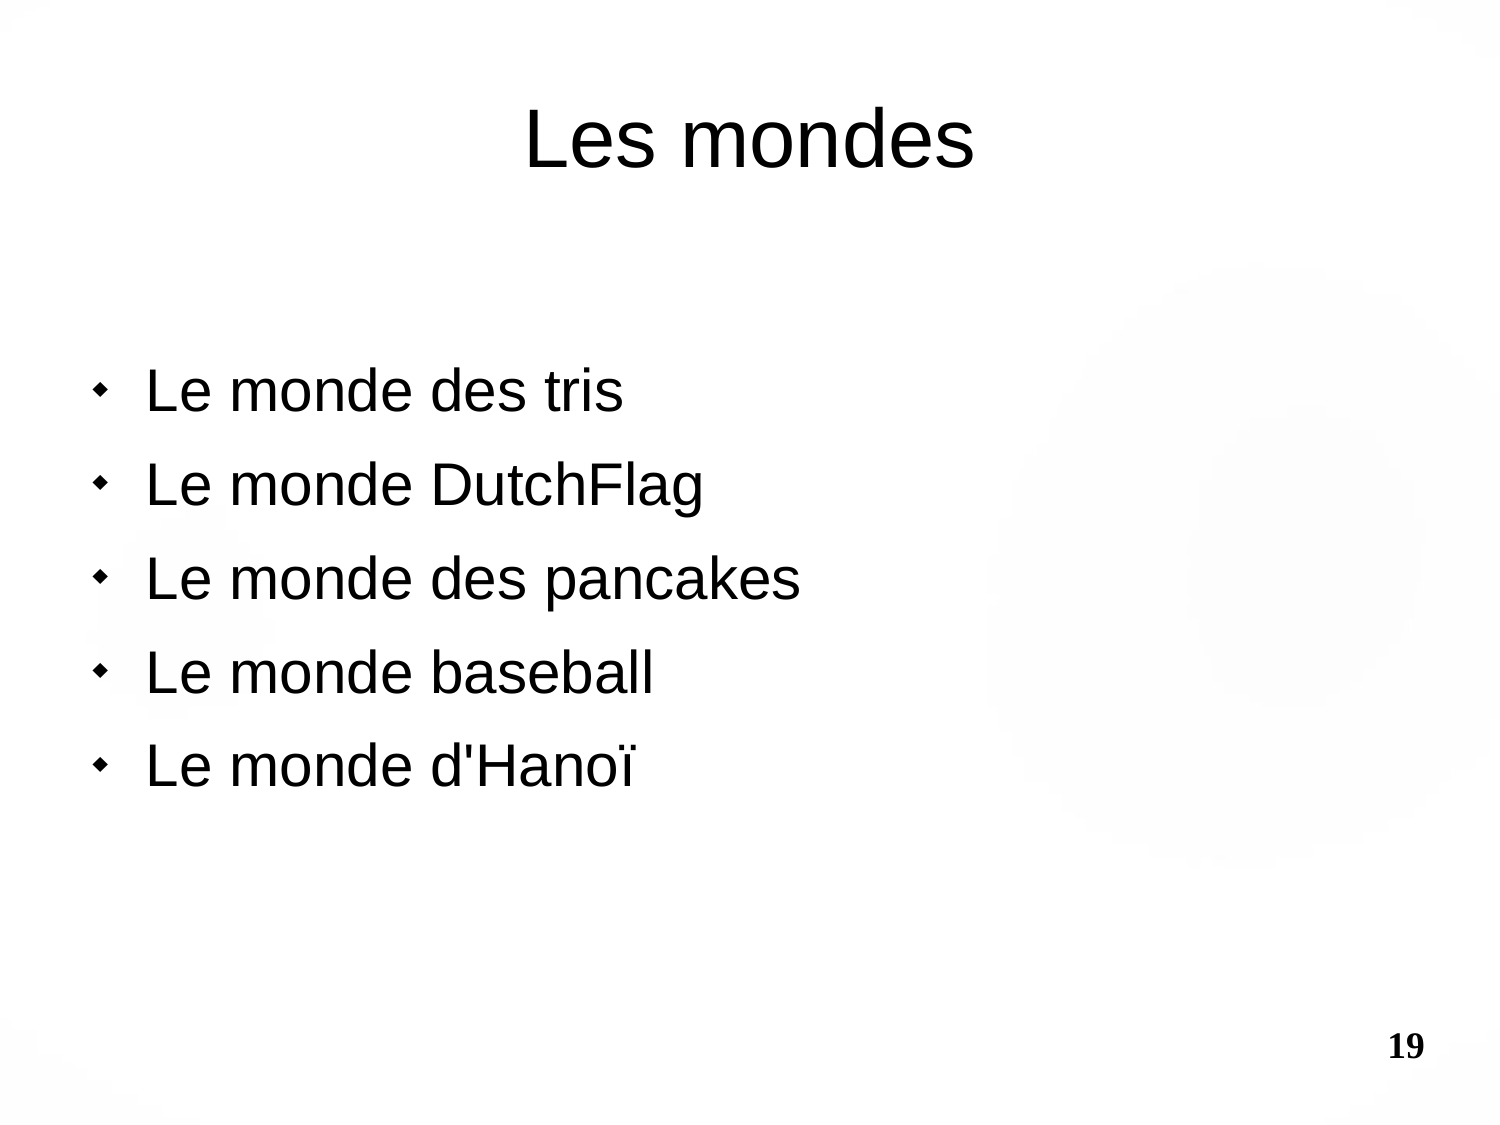

# Les mondes
Le monde des tris
Le monde DutchFlag
Le monde des pancakes
Le monde baseball
Le monde d'Hanoï
19